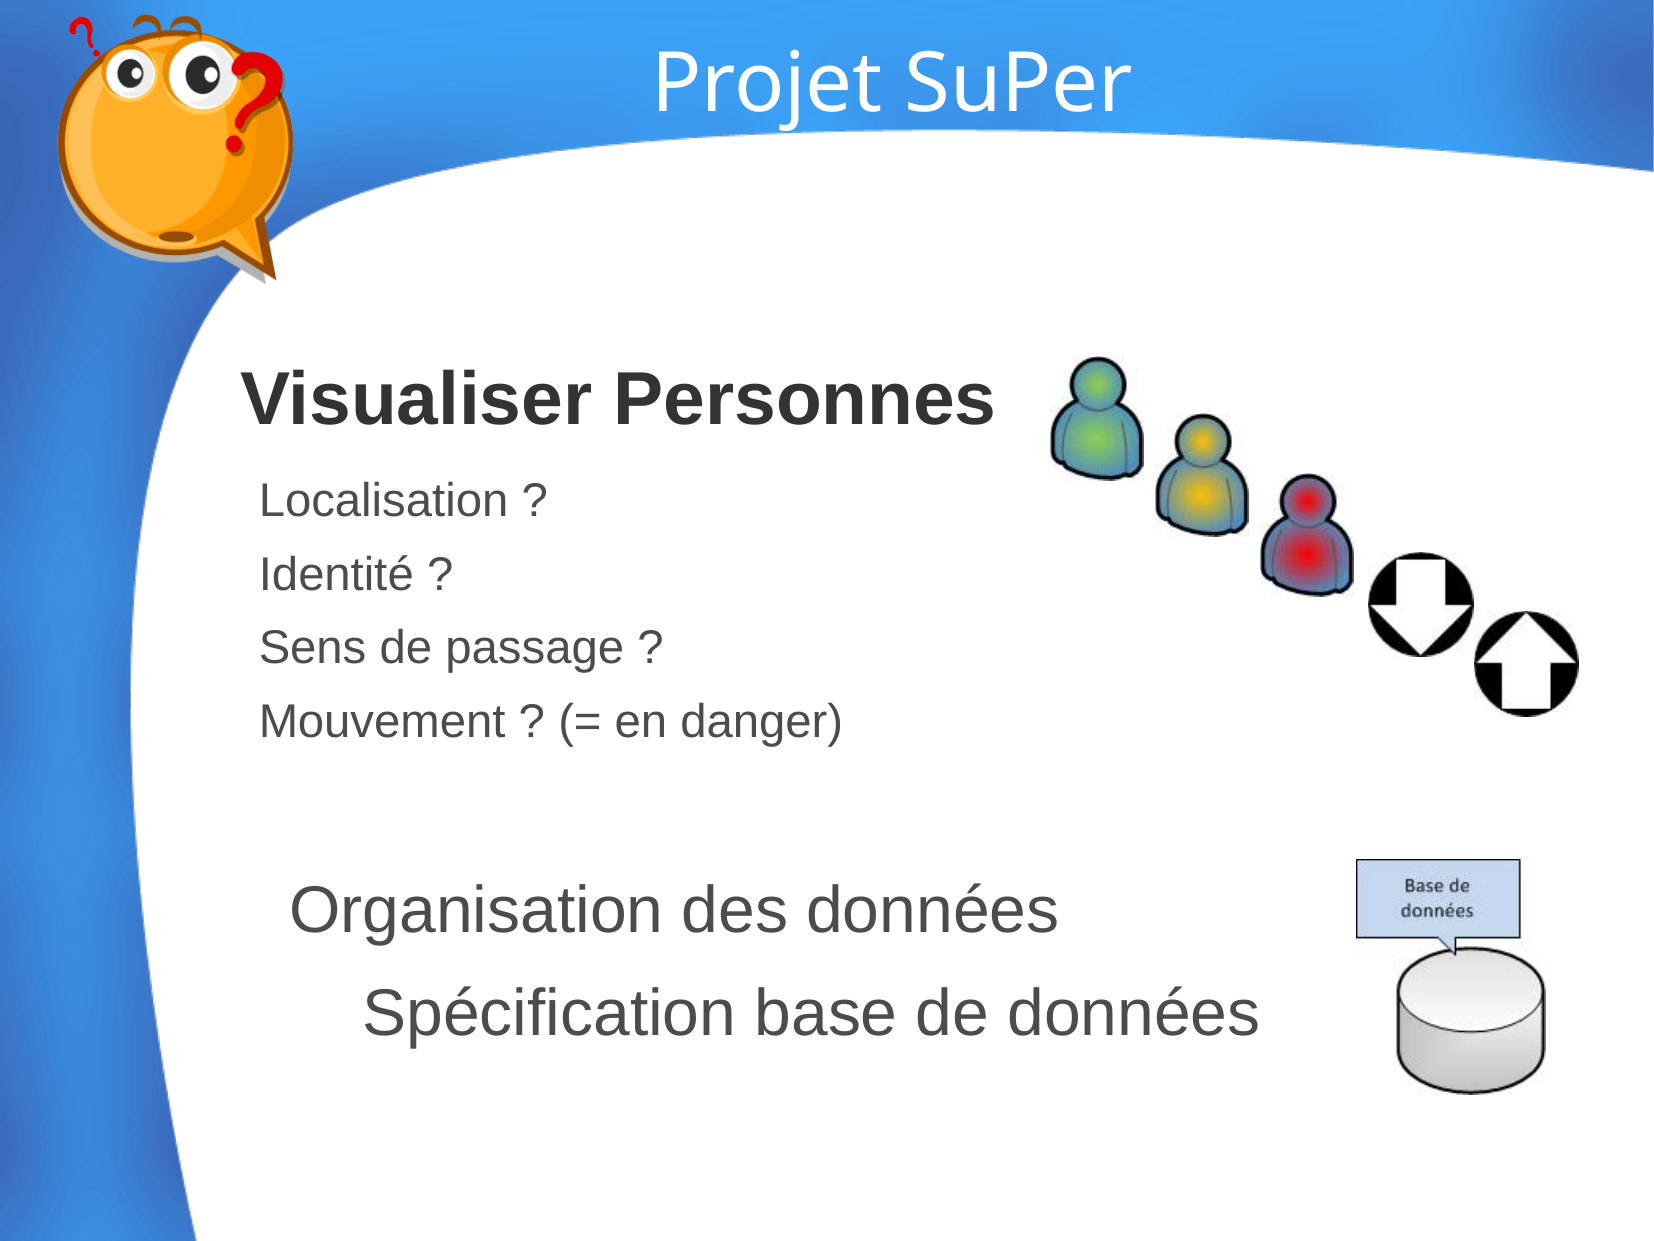

# Projet SuPer
Itération deux
Visualiser Personnes
 Localisation ?
 Identité ?
 Sens de passage ?
 Mouvement ? (= en danger)
 Organisation des données
 Spécification base de données
N. SCHERER - SuPer - Itération 2 - 1/3
5